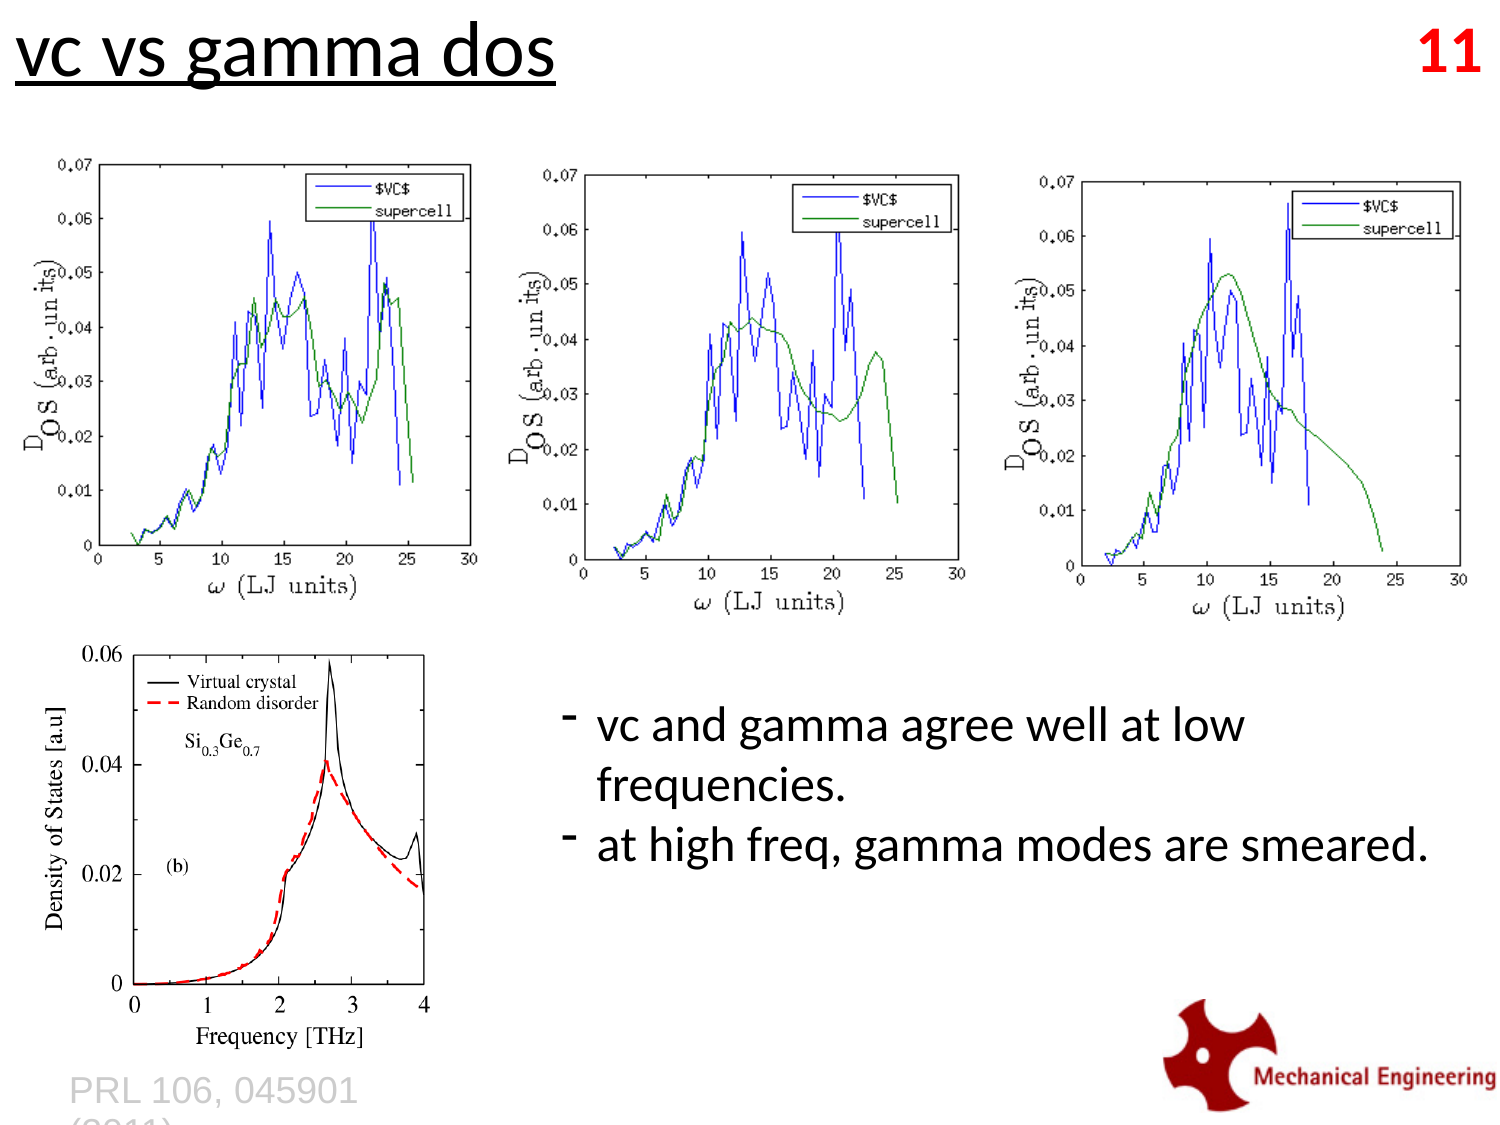

# vc vs gamma dos
11
vc and gamma agree well at low frequencies.
at high freq, gamma modes are smeared.
PRL 106, 045901 (2011)